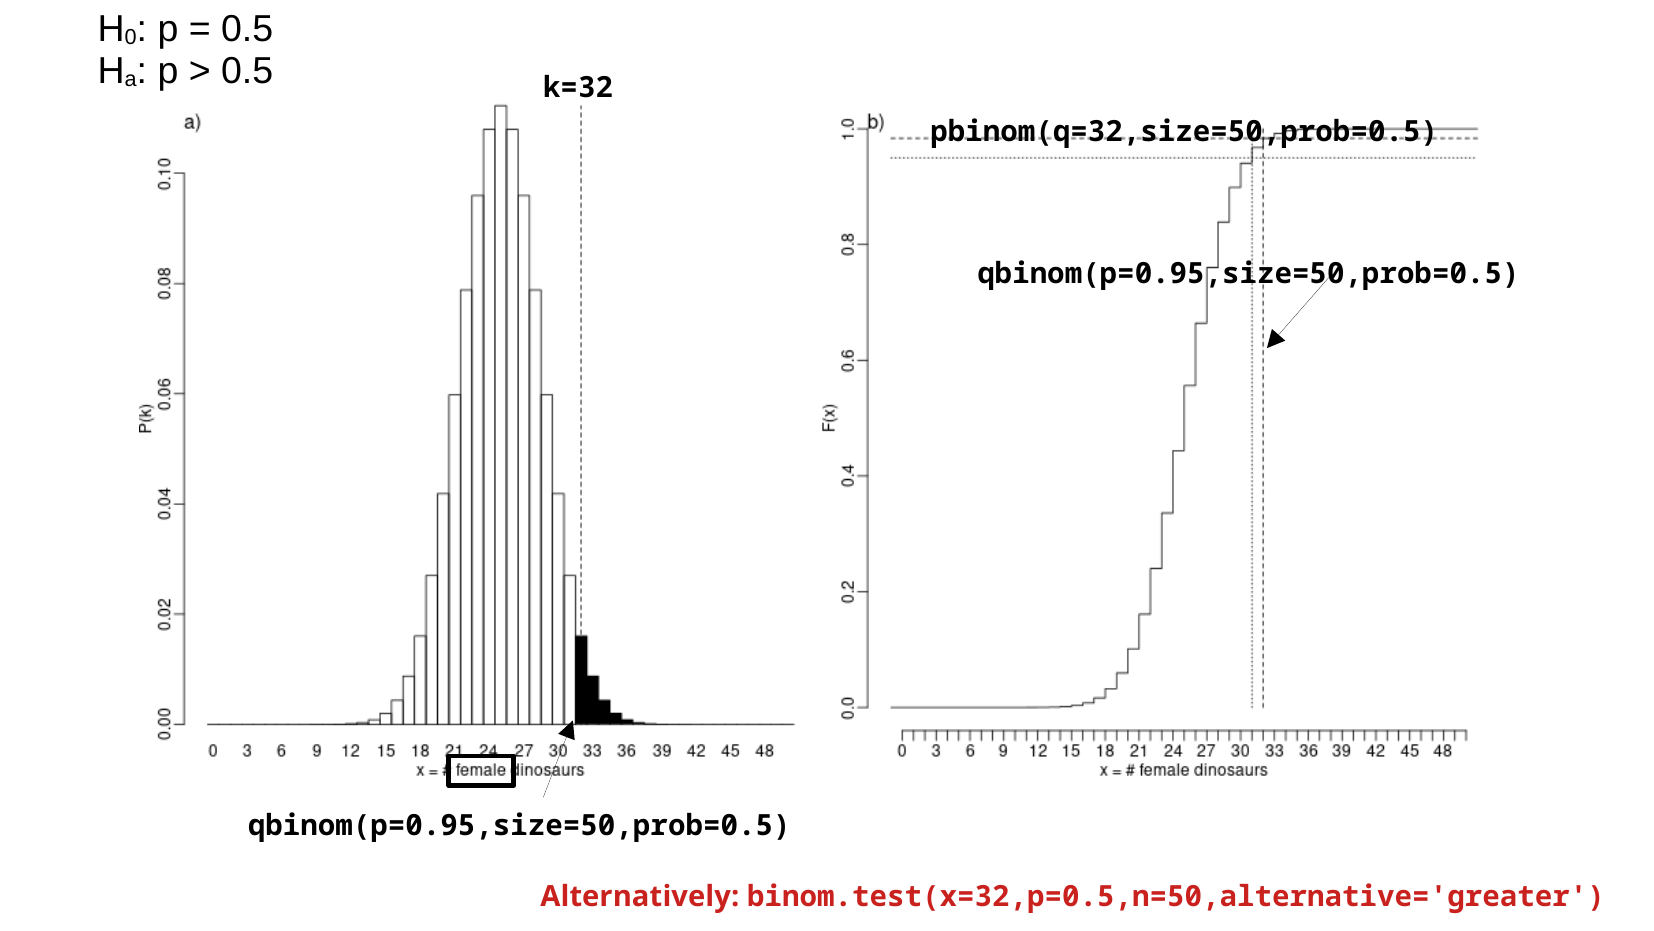

H0: p = 0.5
Ha: p > 0.5
k=32
pbinom(q=32,size=50,prob=0.5)
qbinom(p=0.95,size=50,prob=0.5)
qbinom(p=0.95,size=50,prob=0.5)
Alternatively: binom.test(x=32,p=0.5,n=50,alternative='greater')